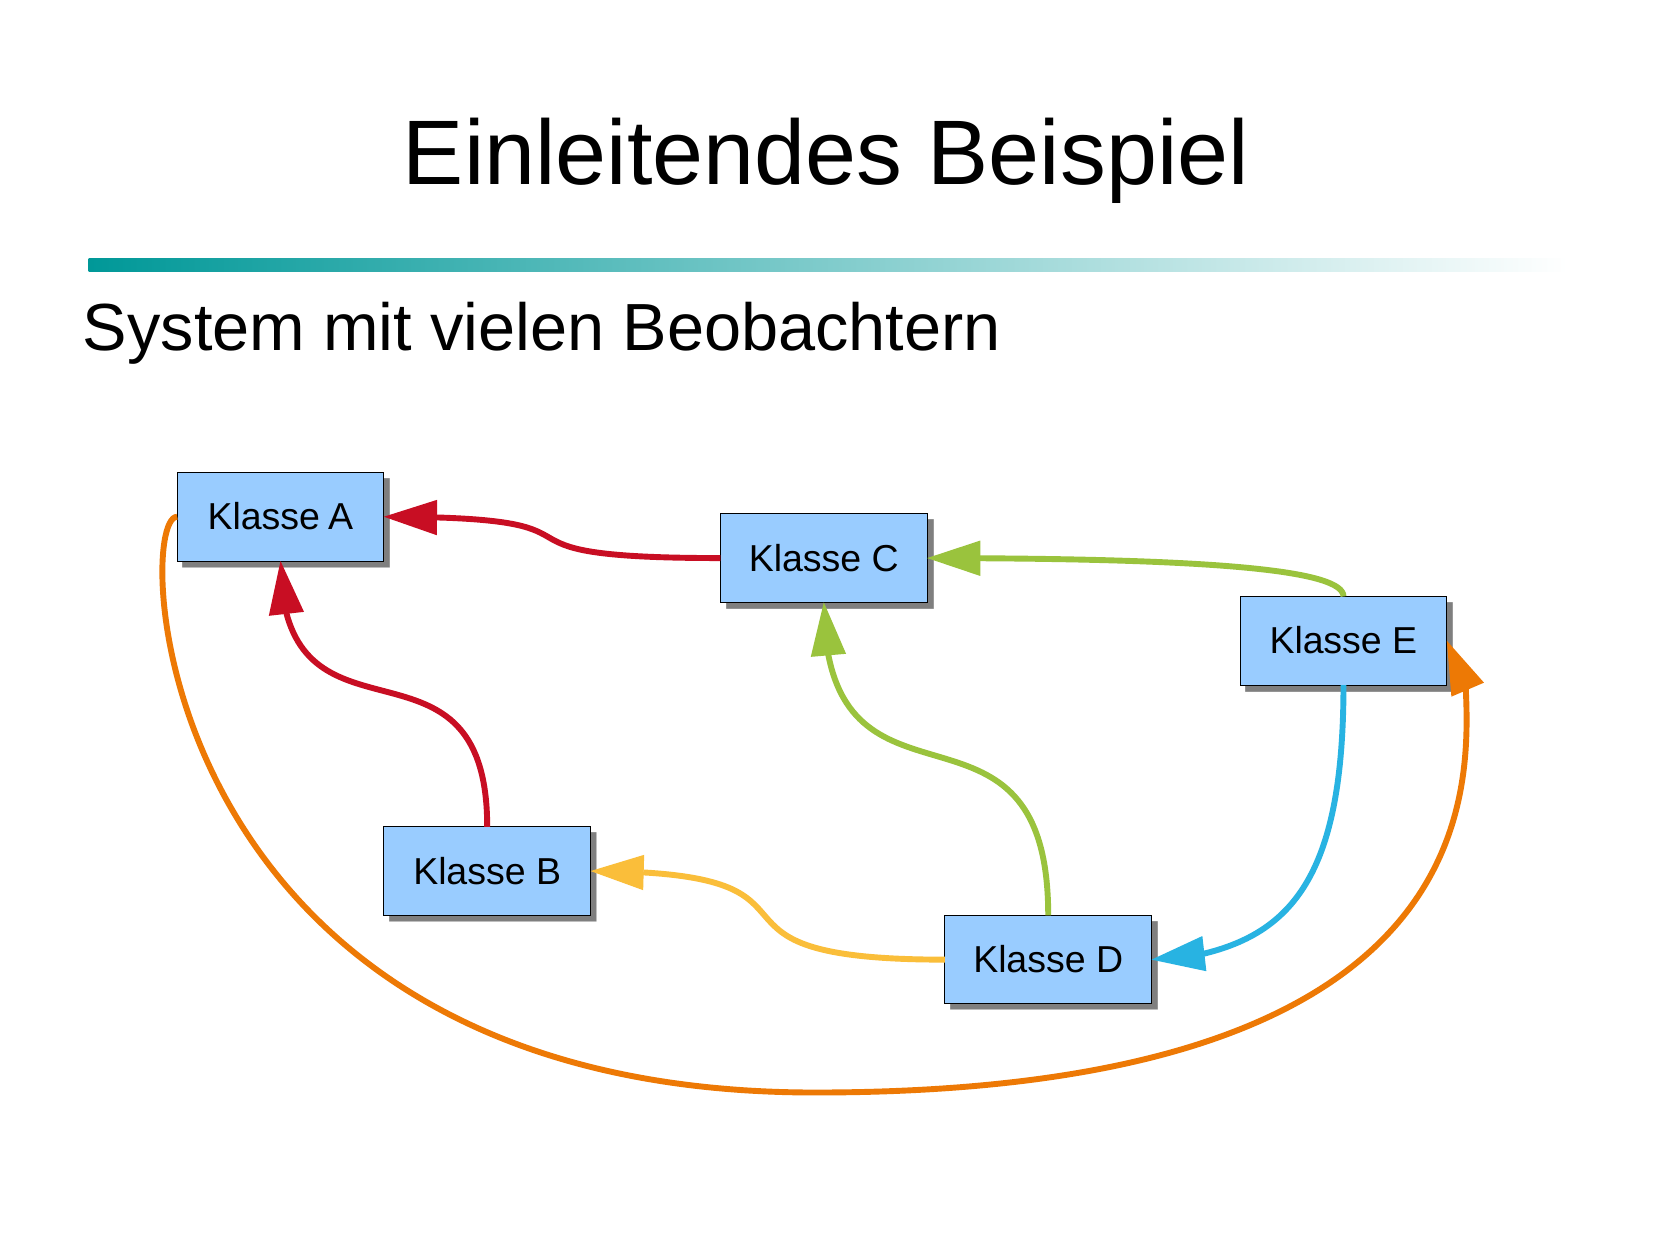

# Einleitendes Beispiel
System mit vielen Beobachtern
Klasse A
Klasse C
Klasse E
Klasse B
Klasse D